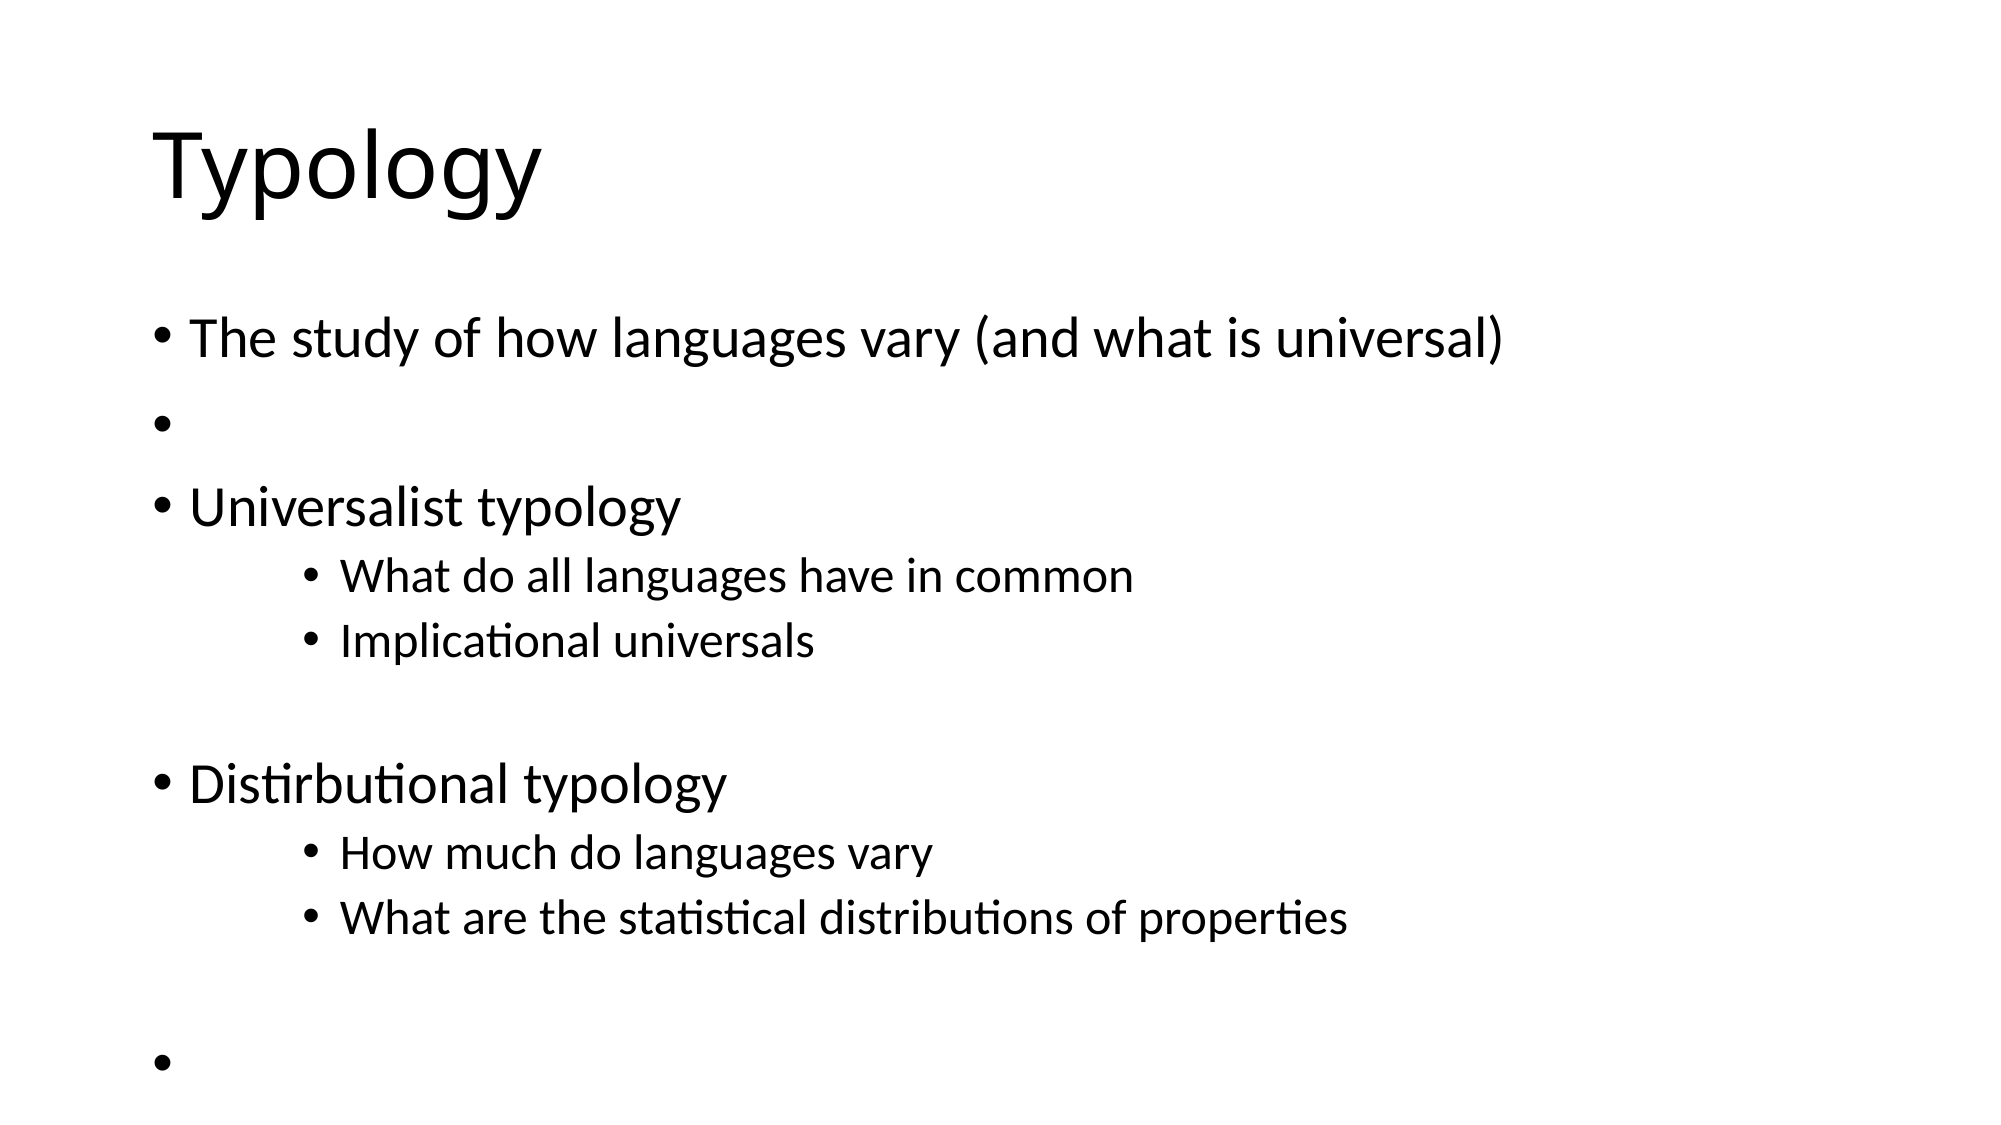

# Typology
The study of how languages vary (and what is universal)
Universalist typology
What do all languages have in common
Implicational universals
Distirbutional typology
How much do languages vary
What are the statistical distributions of properties